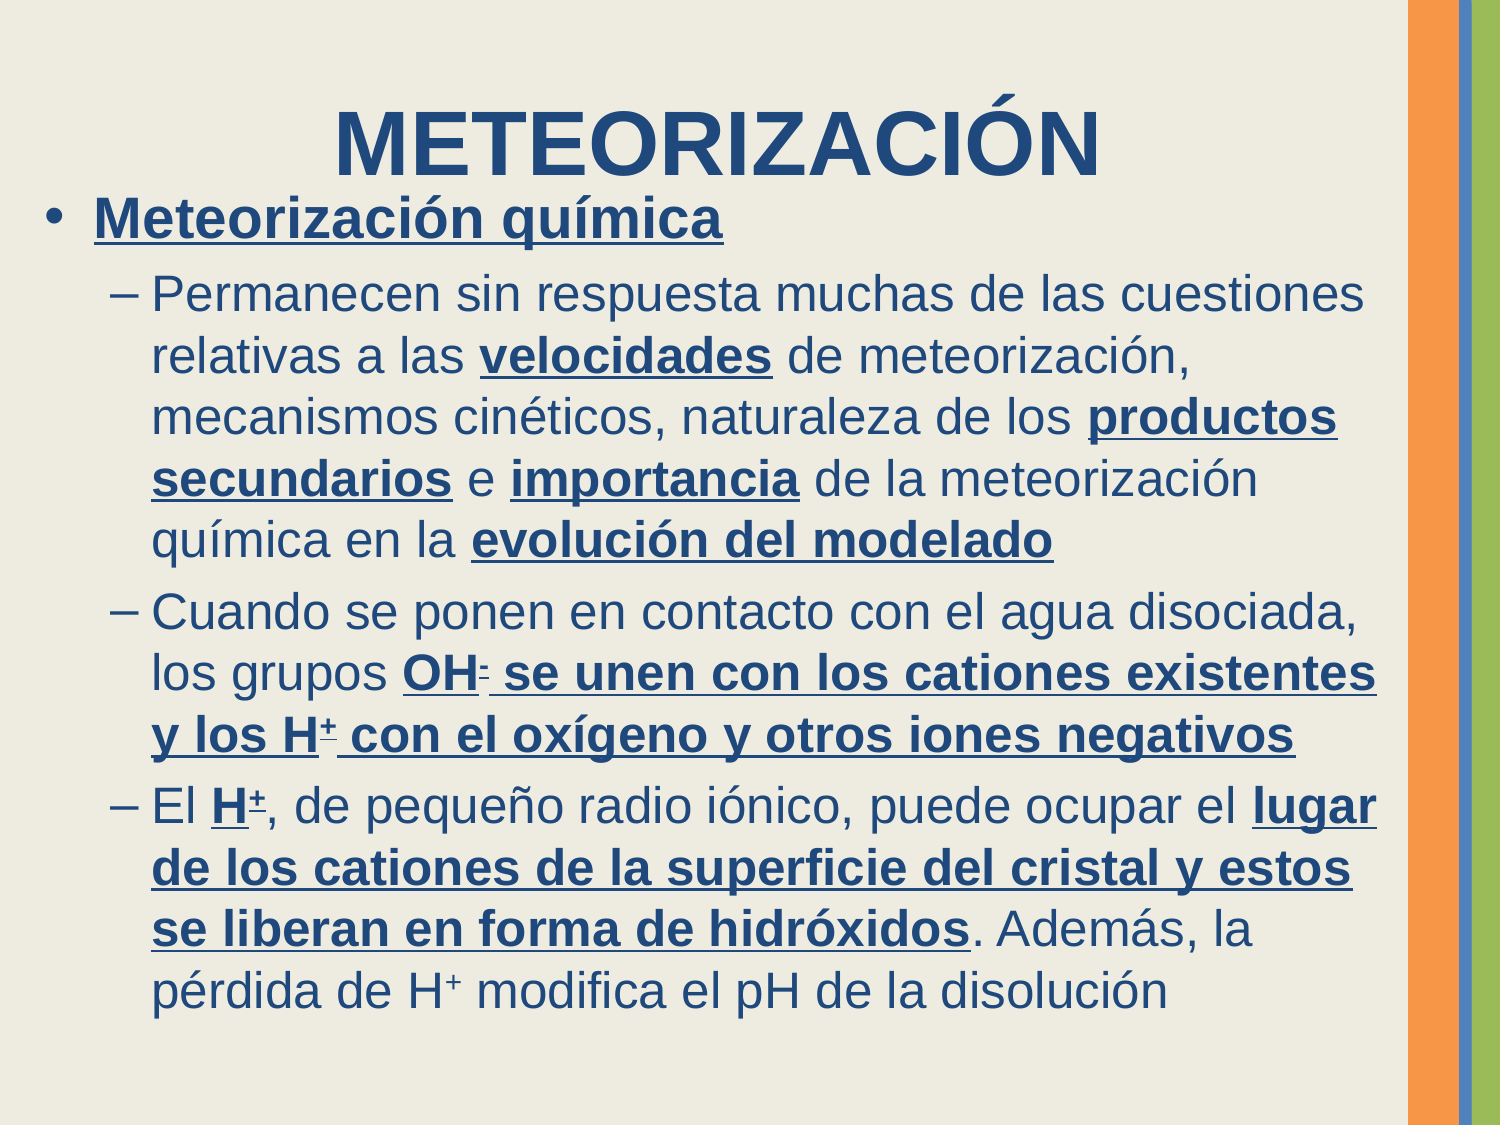

# meteorización
Meteorización química
Permanecen sin respuesta muchas de las cuestiones relativas a las velocidades de meteorización, mecanismos cinéticos, naturaleza de los productos secundarios e importancia de la meteorización química en la evolución del modelado
Cuando se ponen en contacto con el agua disociada, los grupos OH- se unen con los cationes existentes y los H+ con el oxígeno y otros iones negativos
El H+, de pequeño radio iónico, puede ocupar el lugar de los cationes de la superficie del cristal y estos se liberan en forma de hidróxidos. Además, la pérdida de H+ modifica el pH de la disolución